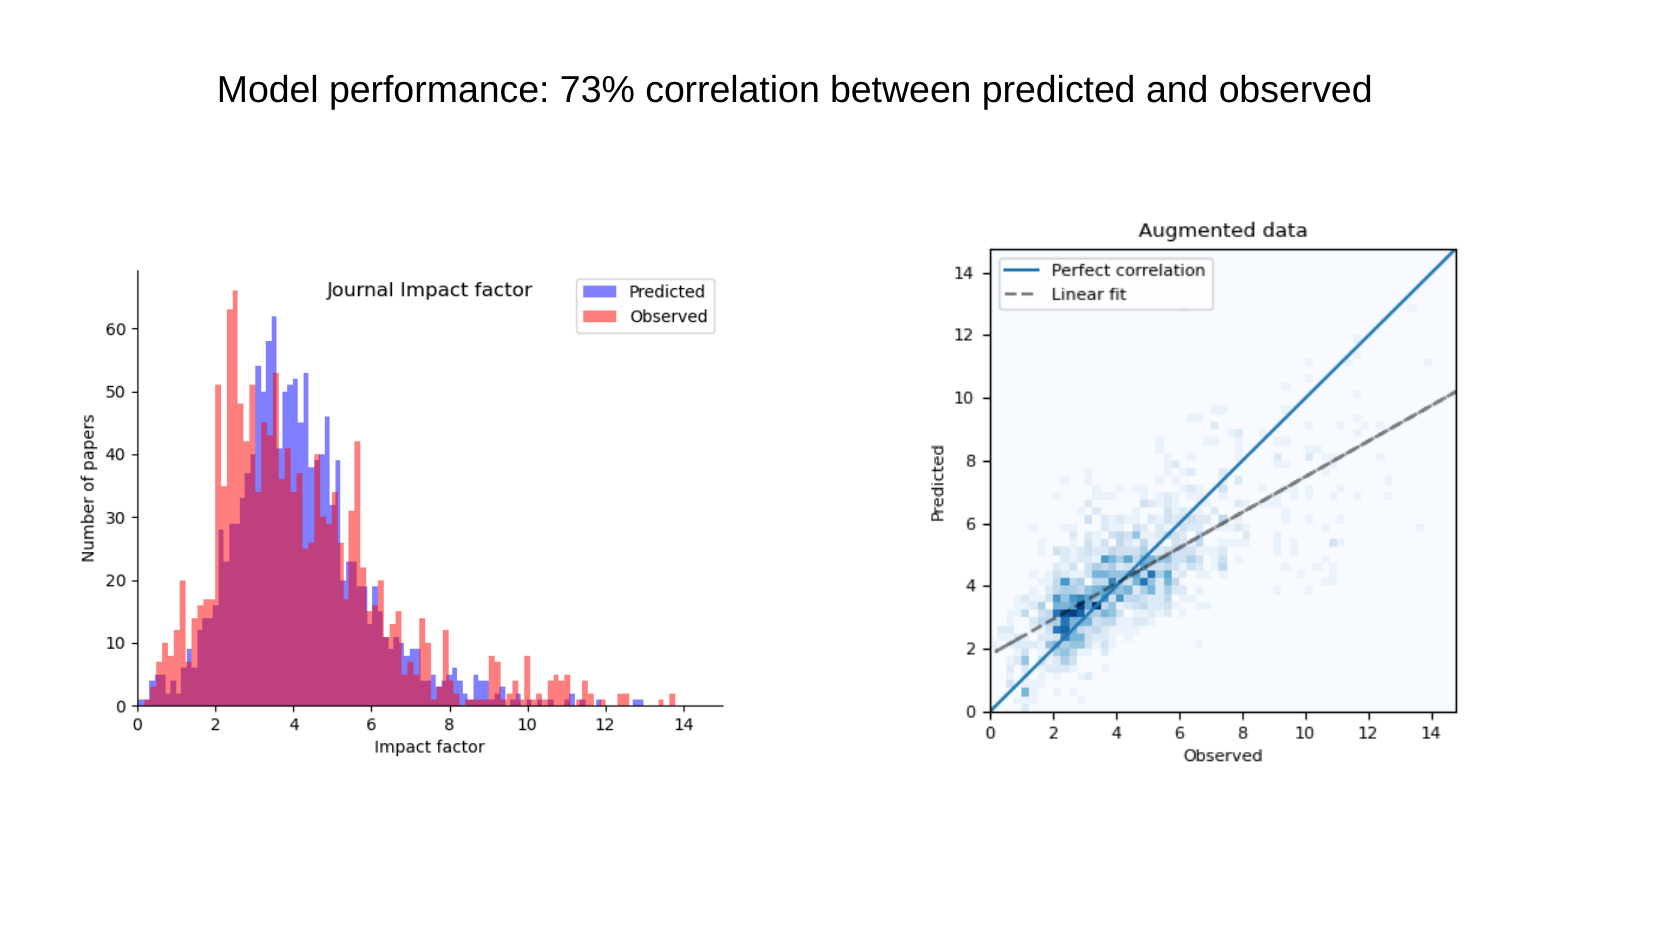

Model performance: 73% correlation between predicted and observed